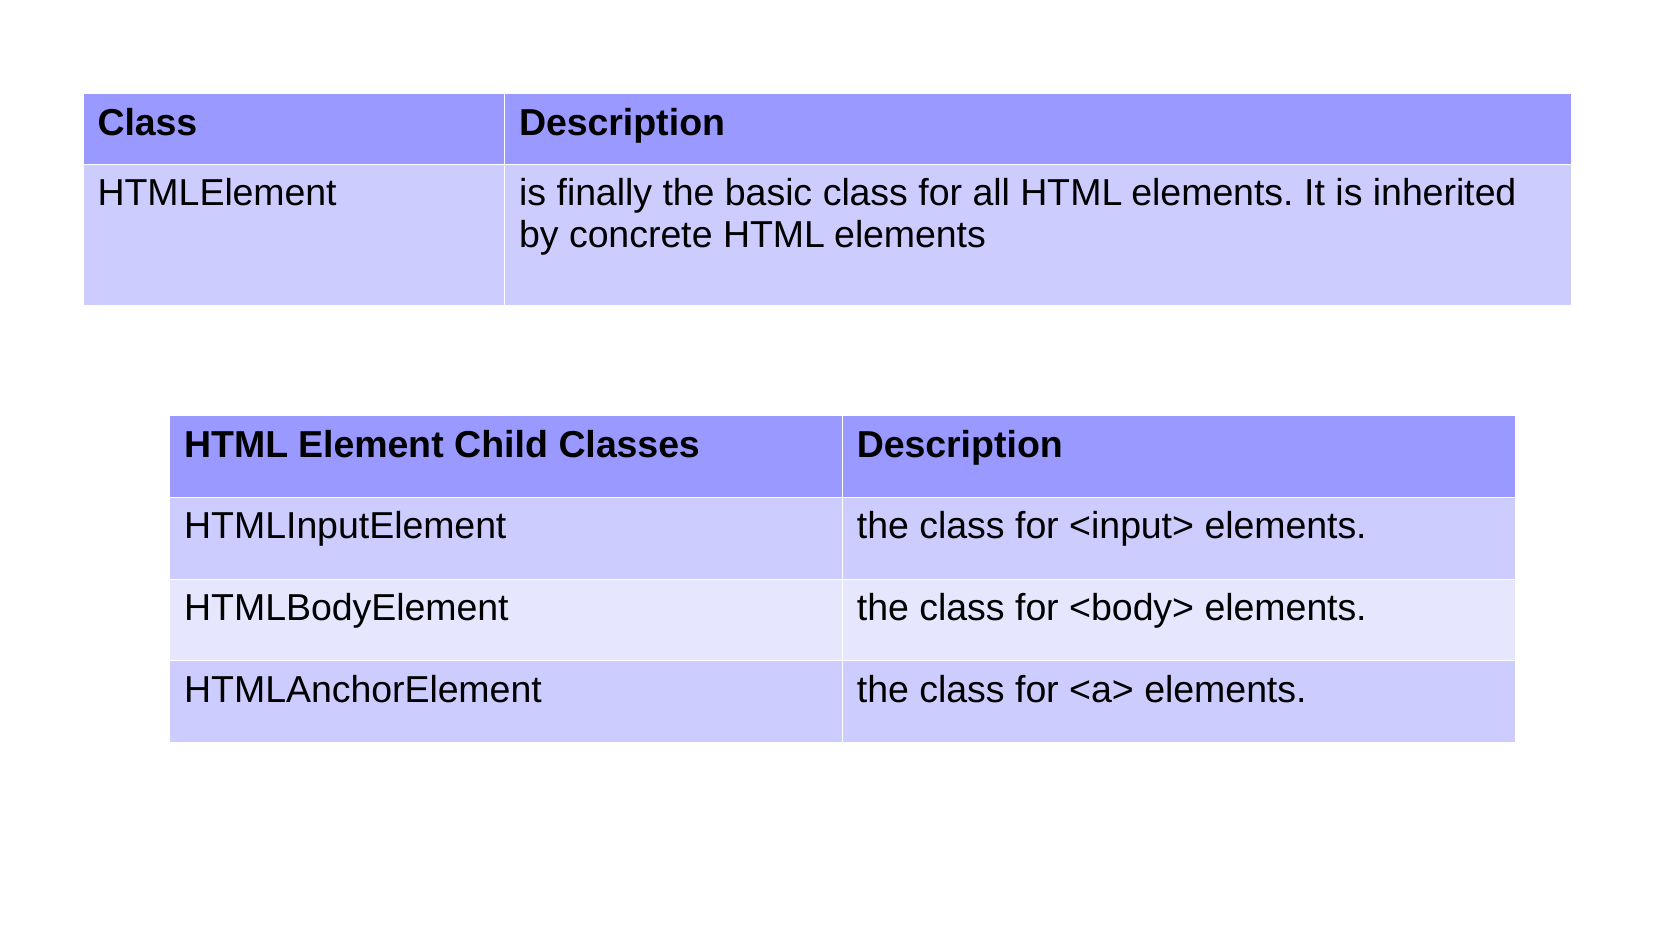

| Class | Description |
| --- | --- |
| HTMLElement | is finally the basic class for all HTML elements. It is inherited by concrete HTML elements |
| HTML Element Child Classes | Description |
| --- | --- |
| HTMLInputElement | the class for <input> elements. |
| HTMLBodyElement | the class for <body> elements. |
| HTMLAnchorElement | the class for <a> elements. |